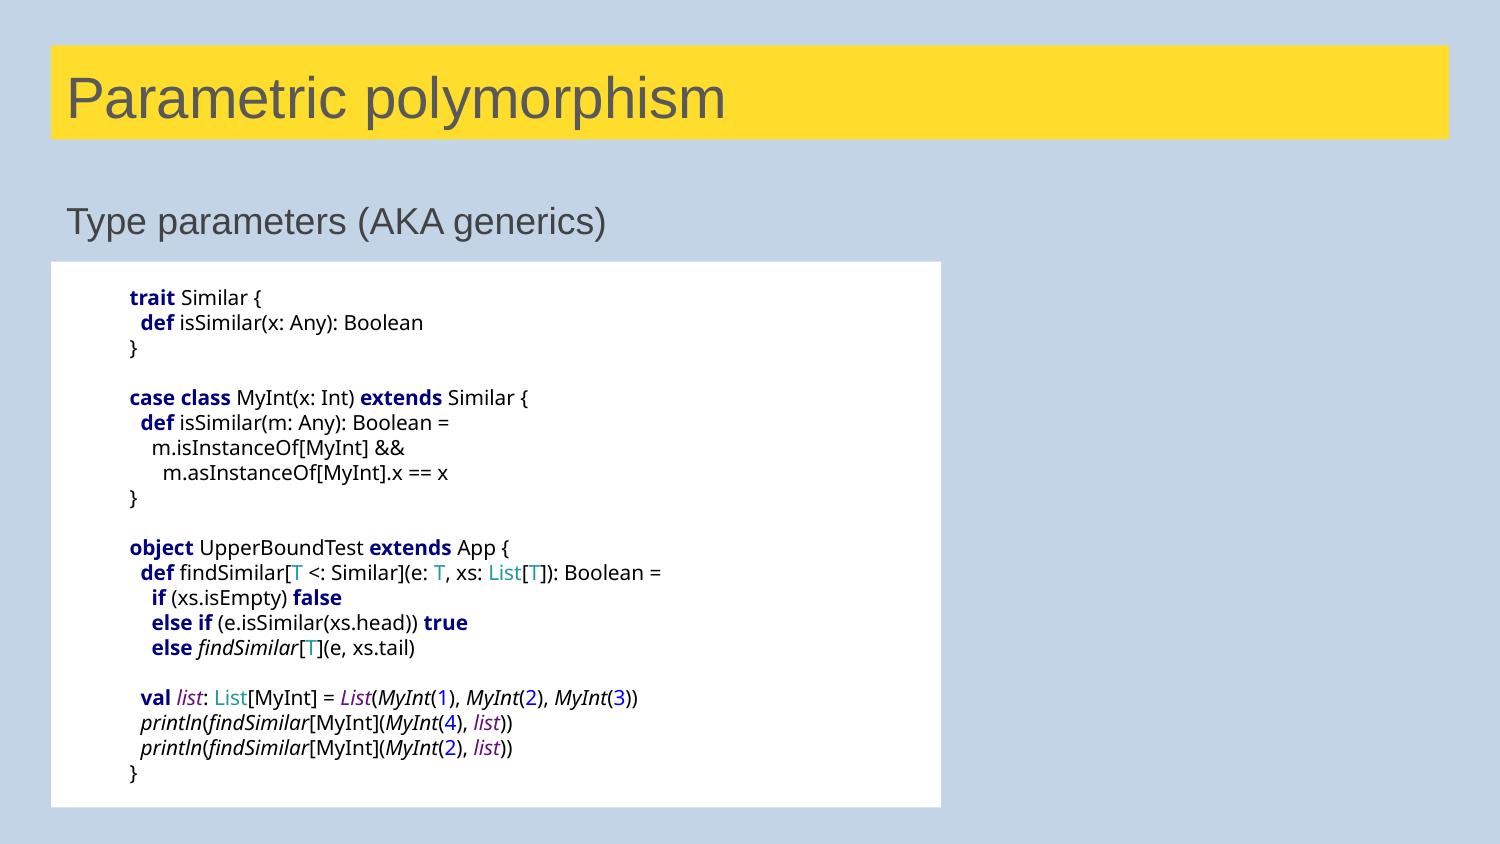

# Parametric polymorphism
Type parameters (AKA generics)
trait Similar {
 def isSimilar(x: Any): Boolean
}
case class MyInt(x: Int) extends Similar {
 def isSimilar(m: Any): Boolean =
 m.isInstanceOf[MyInt] &&
 m.asInstanceOf[MyInt].x == x
}
object UpperBoundTest extends App {
 def findSimilar[T <: Similar](e: T, xs: List[T]): Boolean =
 if (xs.isEmpty) false
 else if (e.isSimilar(xs.head)) true
 else findSimilar[T](e, xs.tail)
 val list: List[MyInt] = List(MyInt(1), MyInt(2), MyInt(3))
 println(findSimilar[MyInt](MyInt(4), list))
 println(findSimilar[MyInt](MyInt(2), list))
}